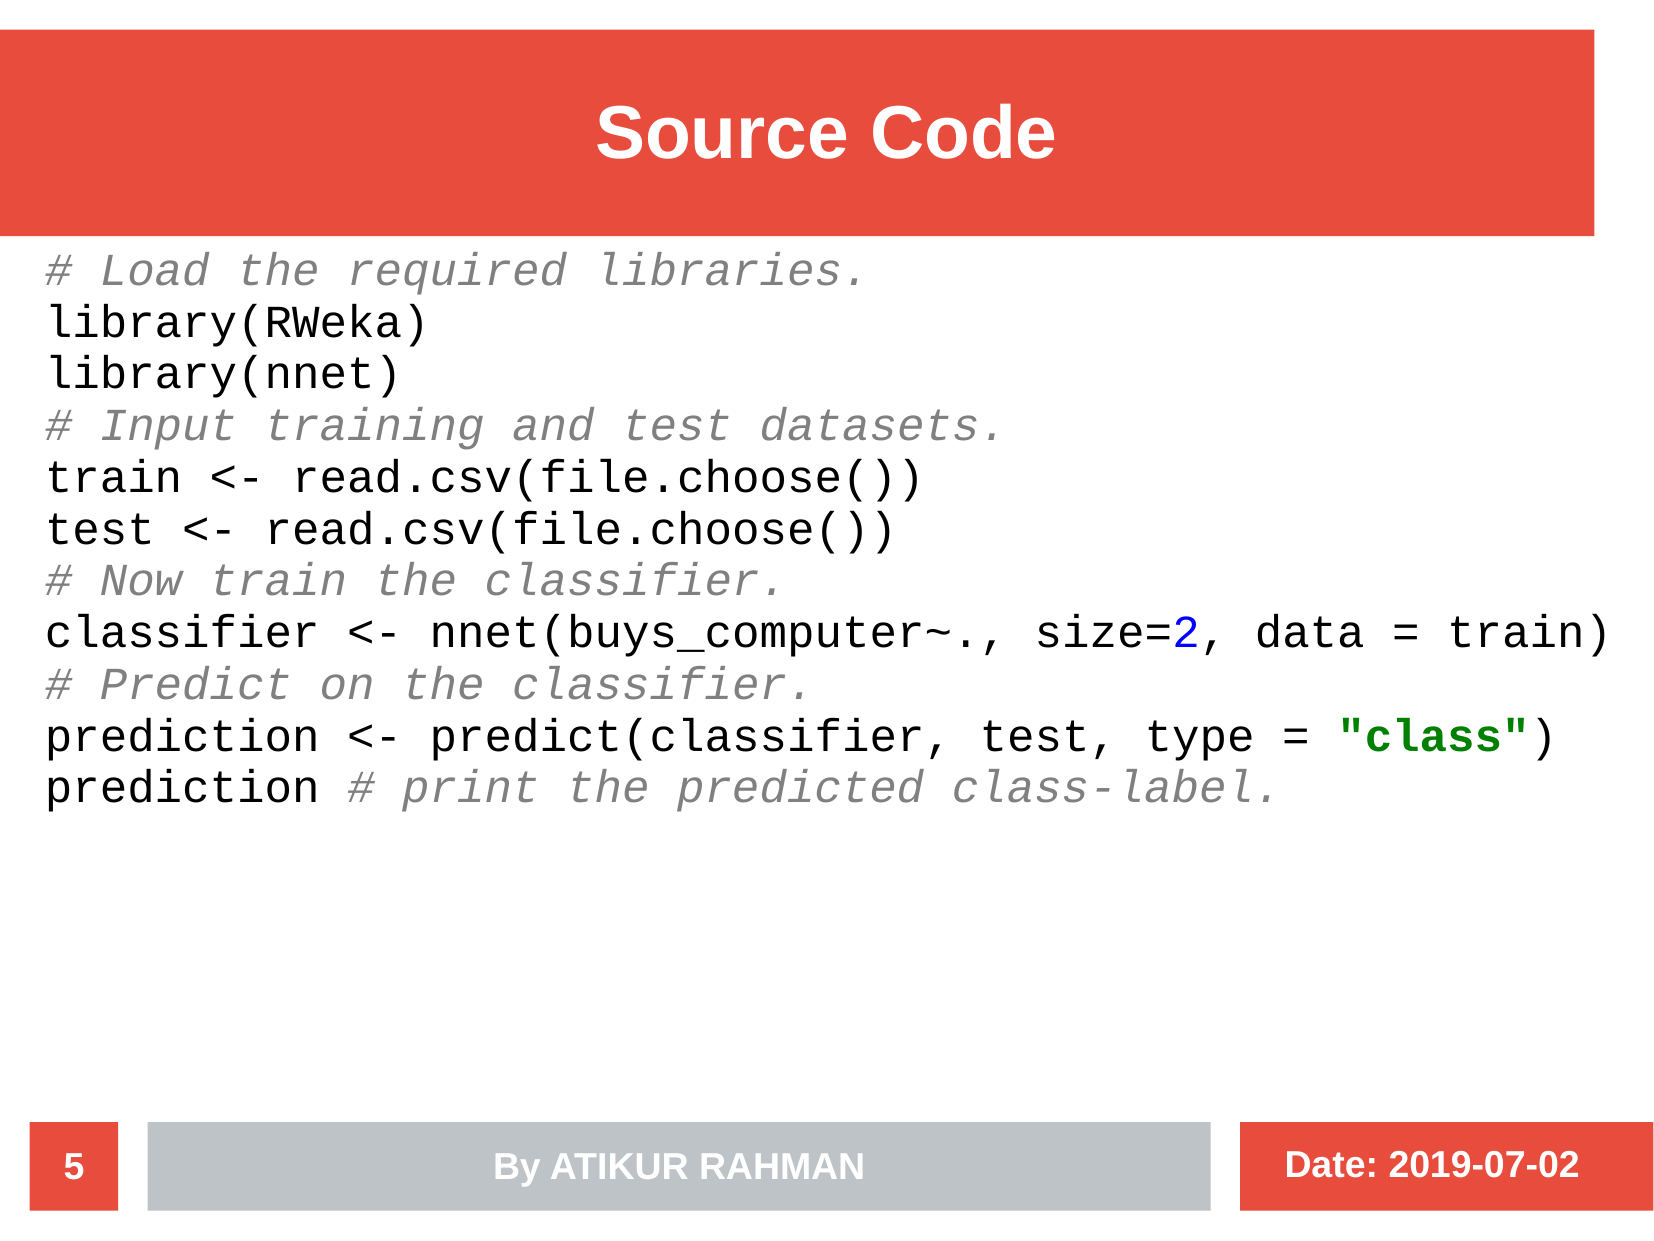

# Source Code
# Load the required libraries. library(RWeka) library(nnet) # Input training and test datasets. train <- read.csv(file.choose()) test <- read.csv(file.choose()) # Now train the classifier. classifier <- nnet(buys_computer~., size=2, data = train) # Predict on the classifier. prediction <- predict(classifier, test, type = "class") prediction # print the predicted class-label.
5
By ATIKUR RAHMAN
Date: 2019-07-02